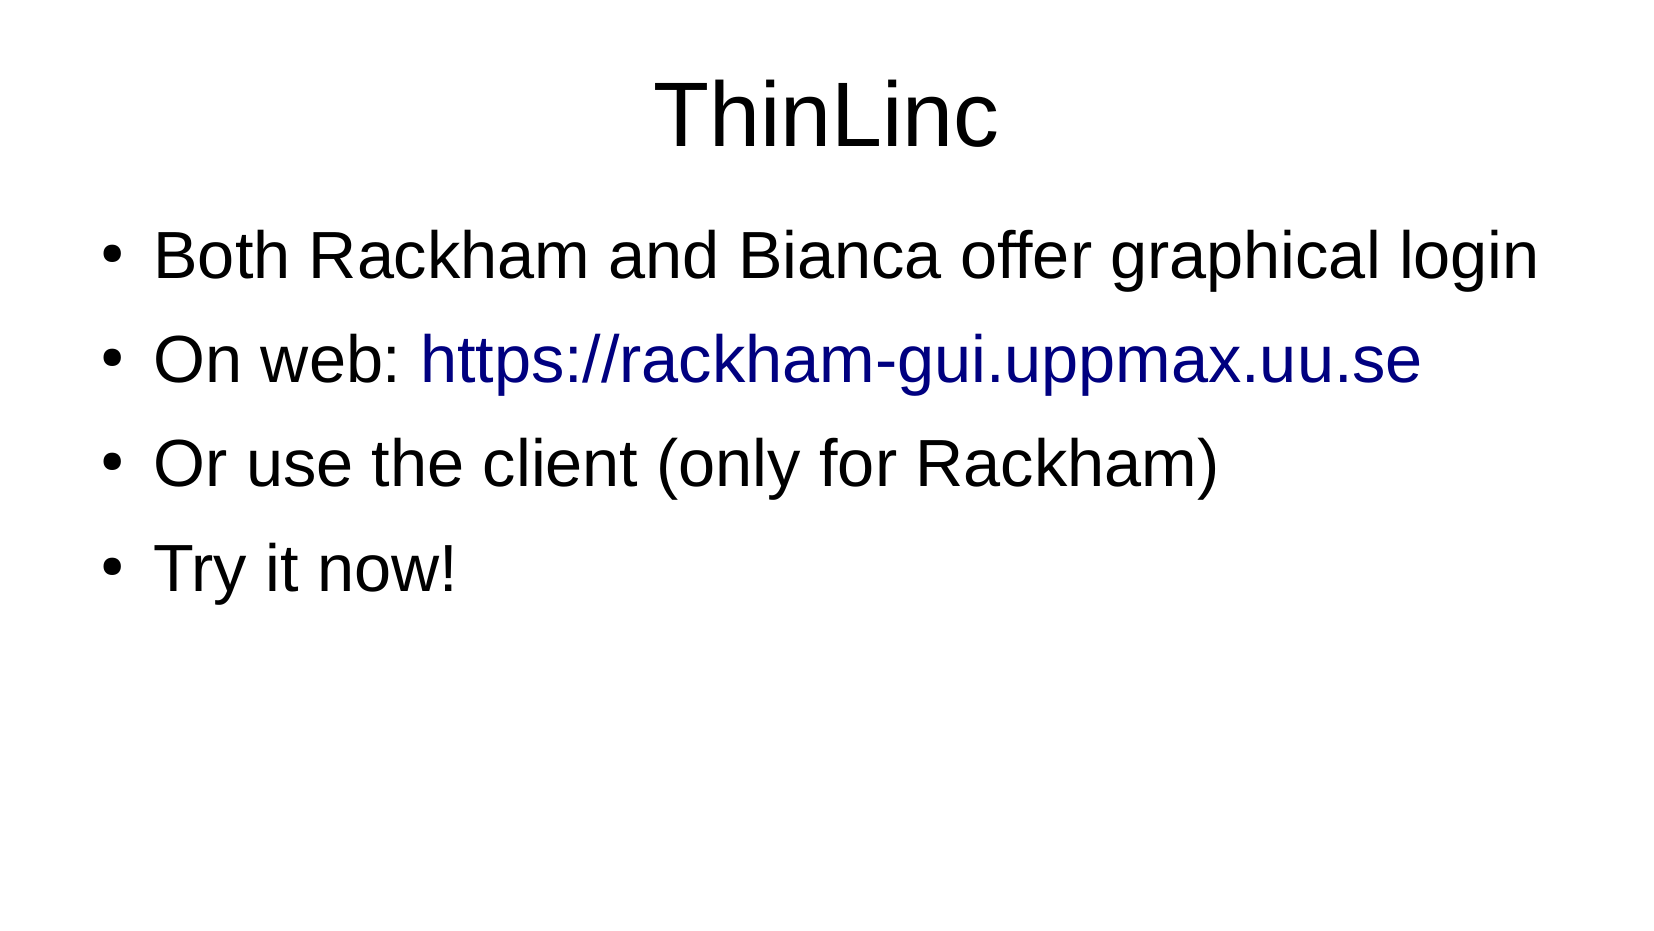

# ThinLinc
Both Rackham and Bianca offer graphical login
On web: https://rackham-gui.uppmax.uu.se
Or use the client (only for Rackham)
Try it now!